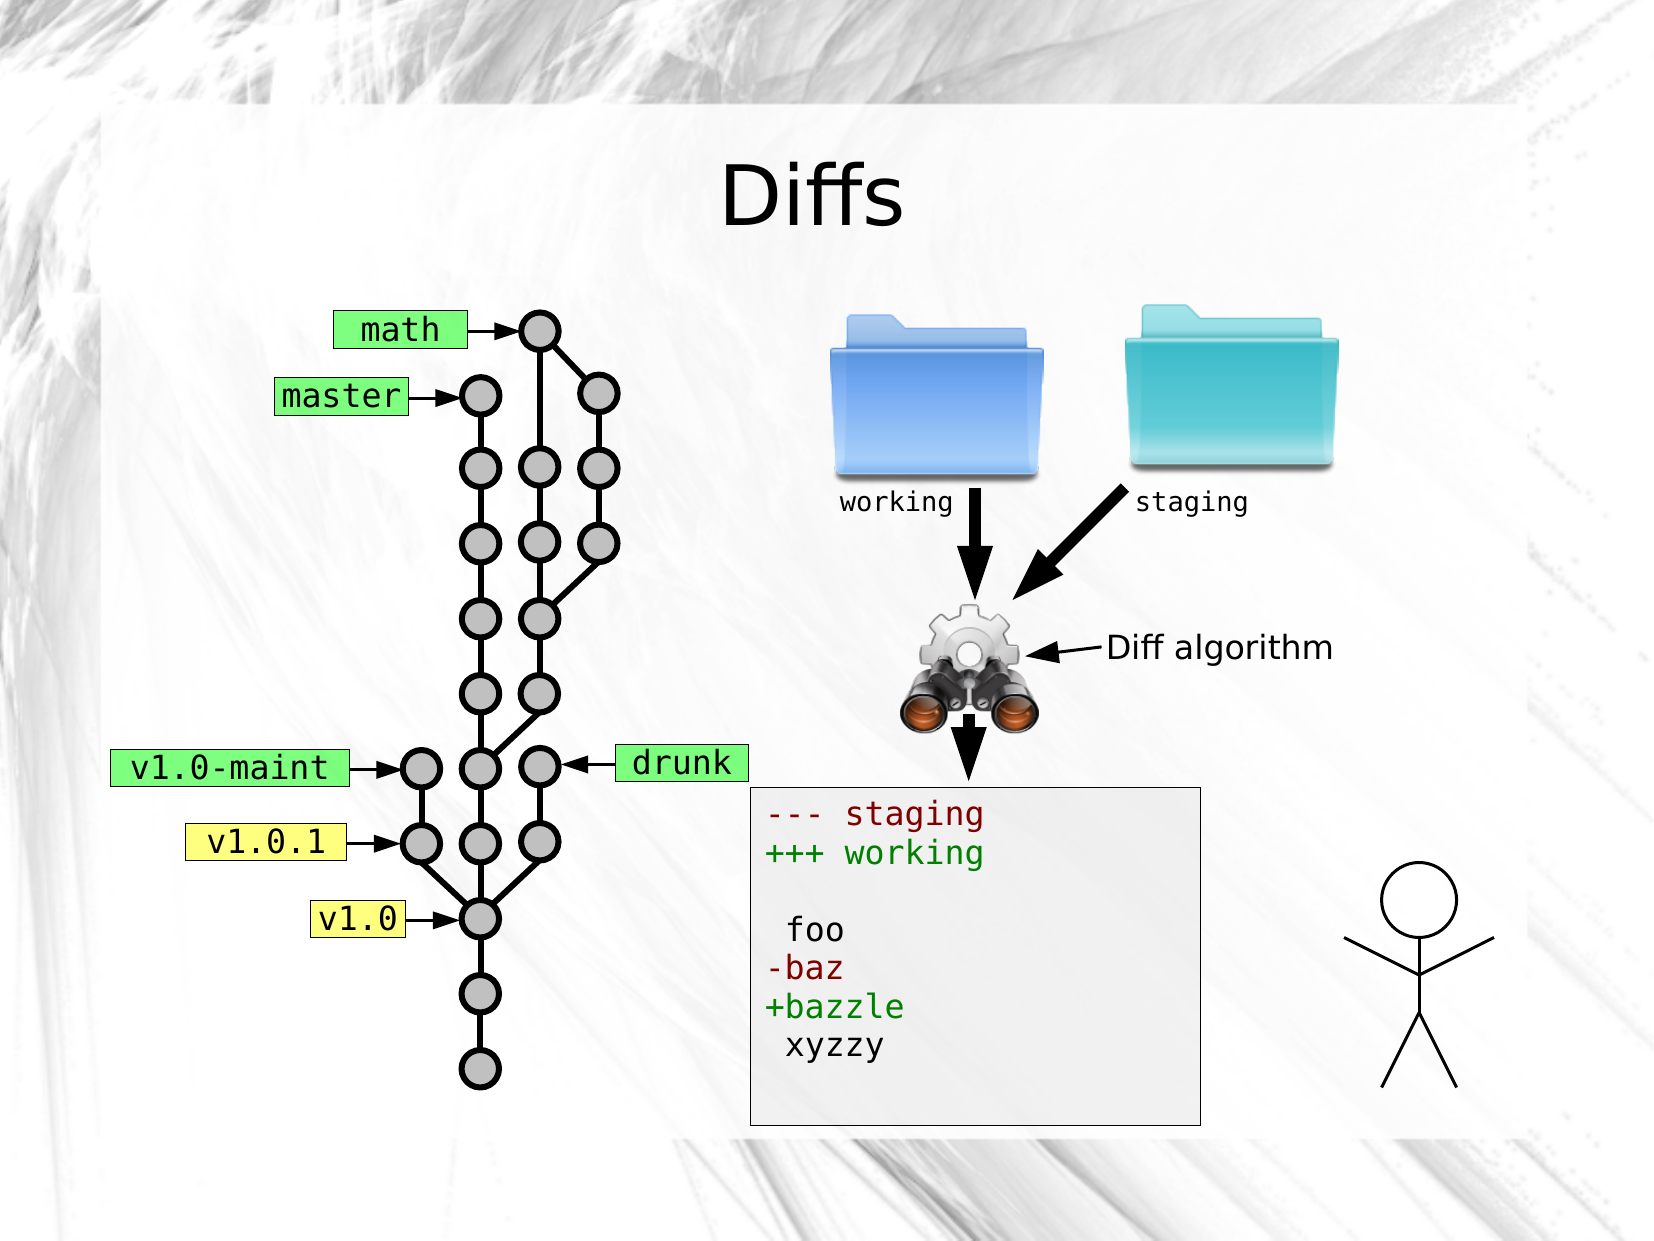

# Diffs
working
staging
math
master
Diff algorithm
drunk
v1.0-maint
--- staging
+++ working
 foo
-baz
+bazzle
 xyzzy
v1.0.1
v1.0